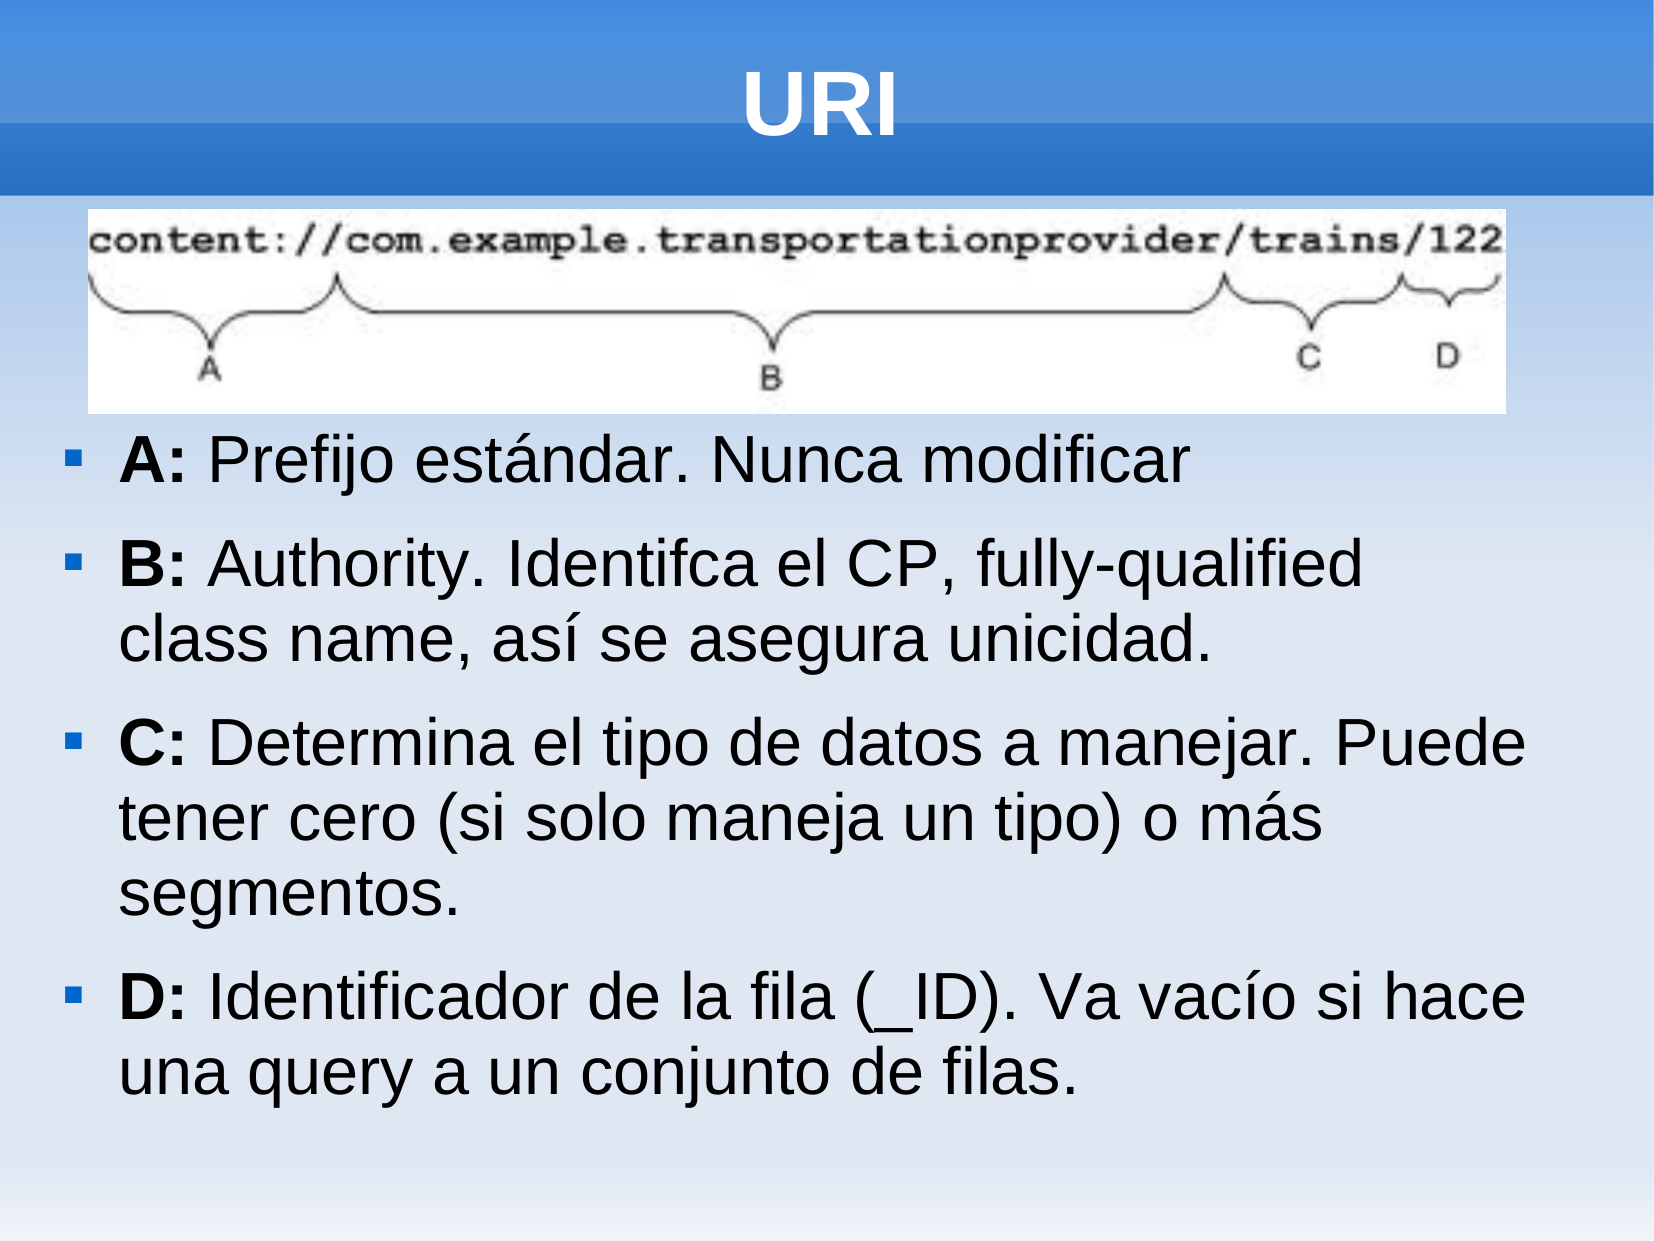

# URI
A: Prefijo estándar. Nunca modificar
B: Authority. Identifca el CP, fully-qualified class name, así se asegura unicidad.
C: Determina el tipo de datos a manejar. Puede tener cero (si solo maneja un tipo) o más segmentos.
D: Identificador de la fila (_ID). Va vacío si hace una query a un conjunto de filas.